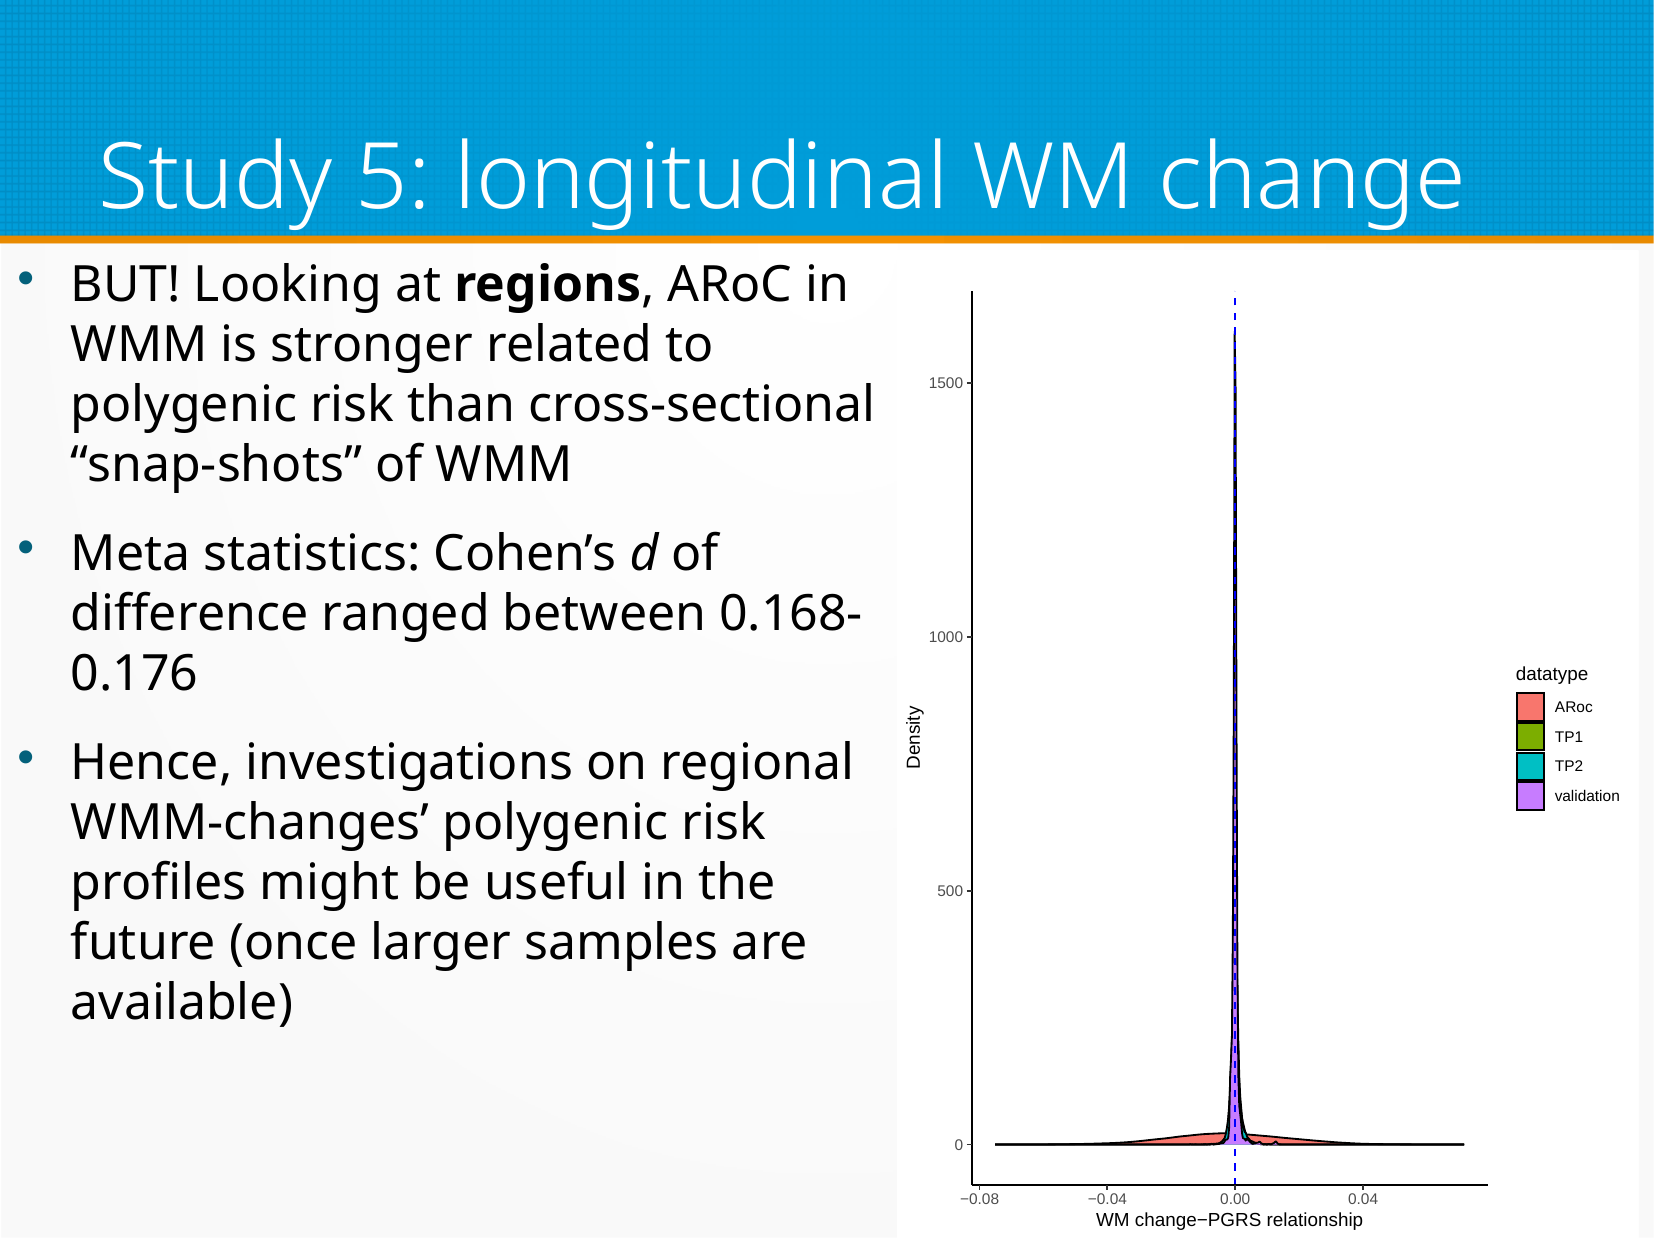

# Study 5: longitudinal WM change
BUT! Looking at regions, ARoC in WMM is stronger related to polygenic risk than cross-sectional “snap-shots” of WMM
Meta statistics: Cohen’s d of difference ranged between 0.168-0.176
Hence, investigations on regional WMM-changes’ polygenic risk profiles might be useful in the future (once larger samples are available)